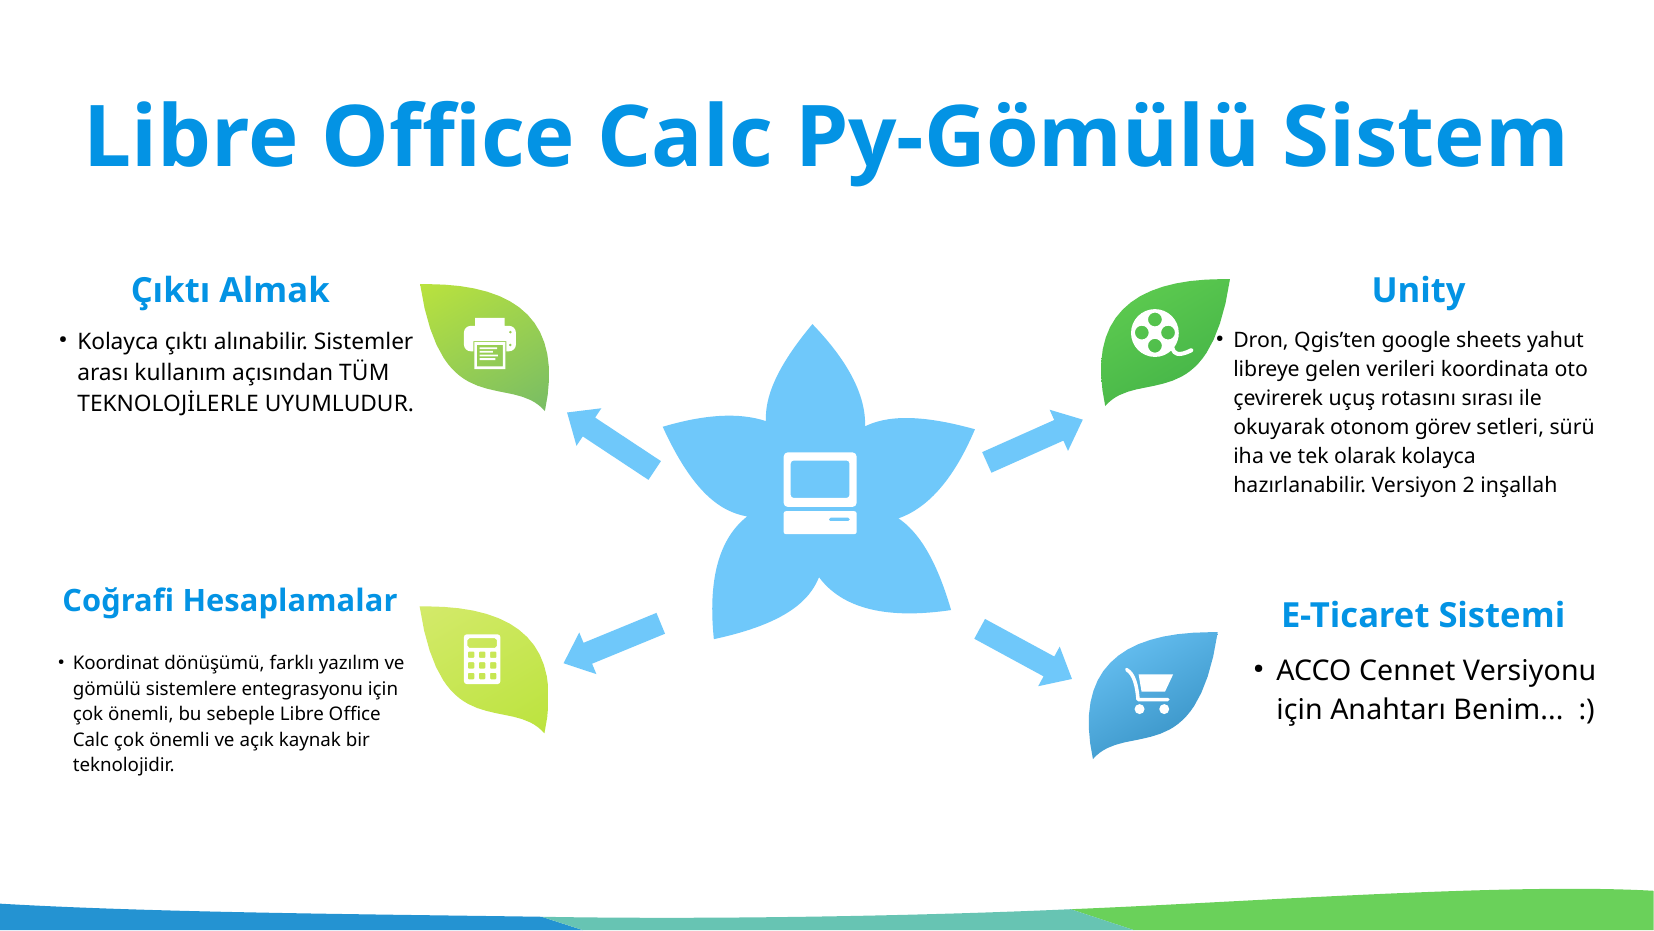

Libre Office Calc Py-Gömülü Sistem
# Çıktı Almak
Unity
Kolayca çıktı alınabilir. Sistemler arası kullanım açısından TÜM TEKNOLOJİLERLE UYUMLUDUR.
Dron, Qgis’ten google sheets yahut libreye gelen verileri koordinata oto çevirerek uçuş rotasını sırası ile okuyarak otonom görev setleri, sürü iha ve tek olarak kolayca hazırlanabilir. Versiyon 2 inşallah
Coğrafi Hesaplamalar
E-Ticaret Sistemi
Koordinat dönüşümü, farklı yazılım ve gömülü sistemlere entegrasyonu için çok önemli, bu sebeple Libre Office Calc çok önemli ve açık kaynak bir teknolojidir.
ACCO Cennet Versiyonu için Anahtarı Benim... :)